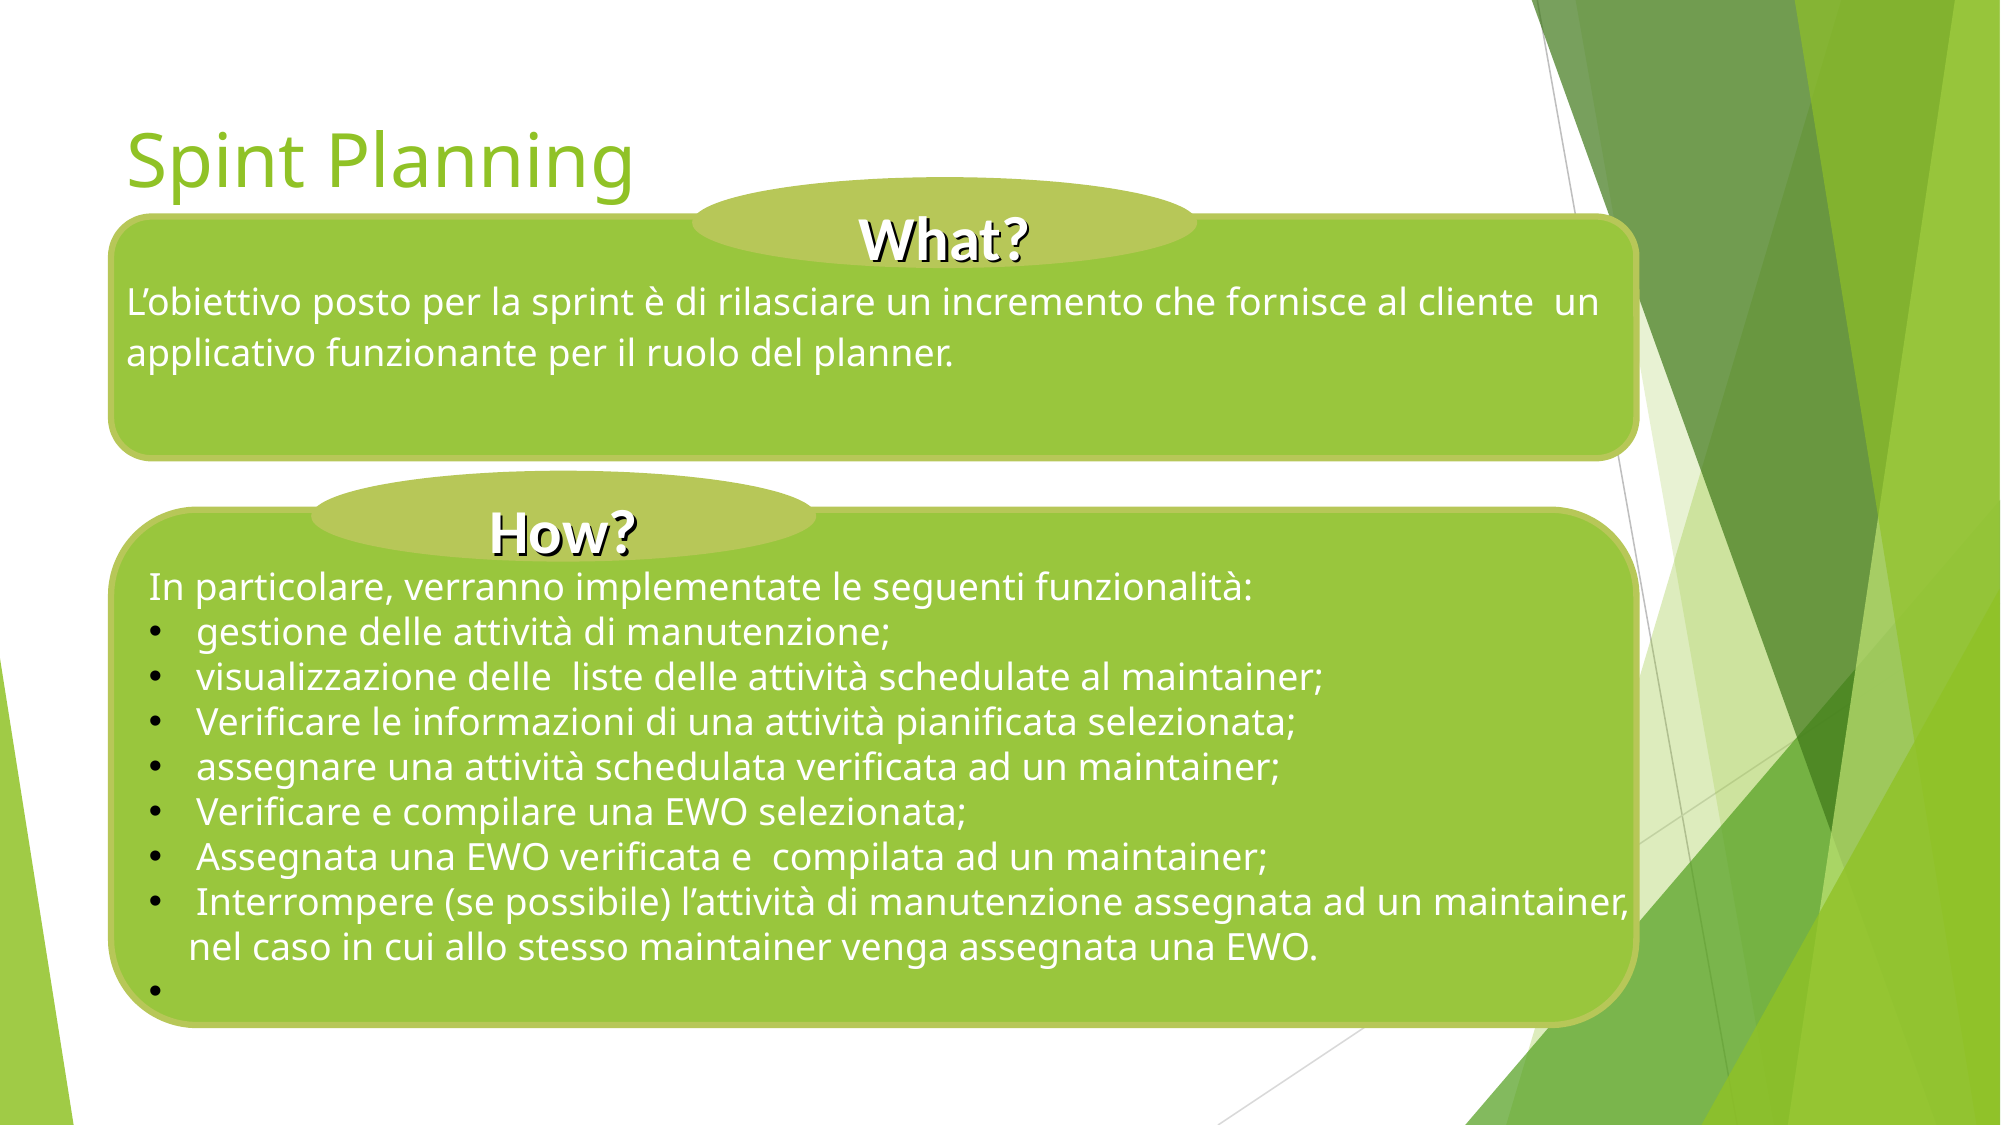

# Spint Planning
What?
L’obiettivo posto per la sprint è di rilasciare un incremento che fornisce al cliente un applicativo funzionante per il ruolo del planner.
How?
In particolare, verranno implementate le seguenti funzionalità:
gestione delle attività di manutenzione;
visualizzazione delle liste delle attività schedulate al maintainer;
Verificare le informazioni di una attività pianificata selezionata;
assegnare una attività schedulata verificata ad un maintainer;
Verificare e compilare una EWO selezionata;
Assegnata una EWO verificata e compilata ad un maintainer;
Interrompere (se possibile) l’attività di manutenzione assegnata ad un maintainer,
 nel caso in cui allo stesso maintainer venga assegnata una EWO.